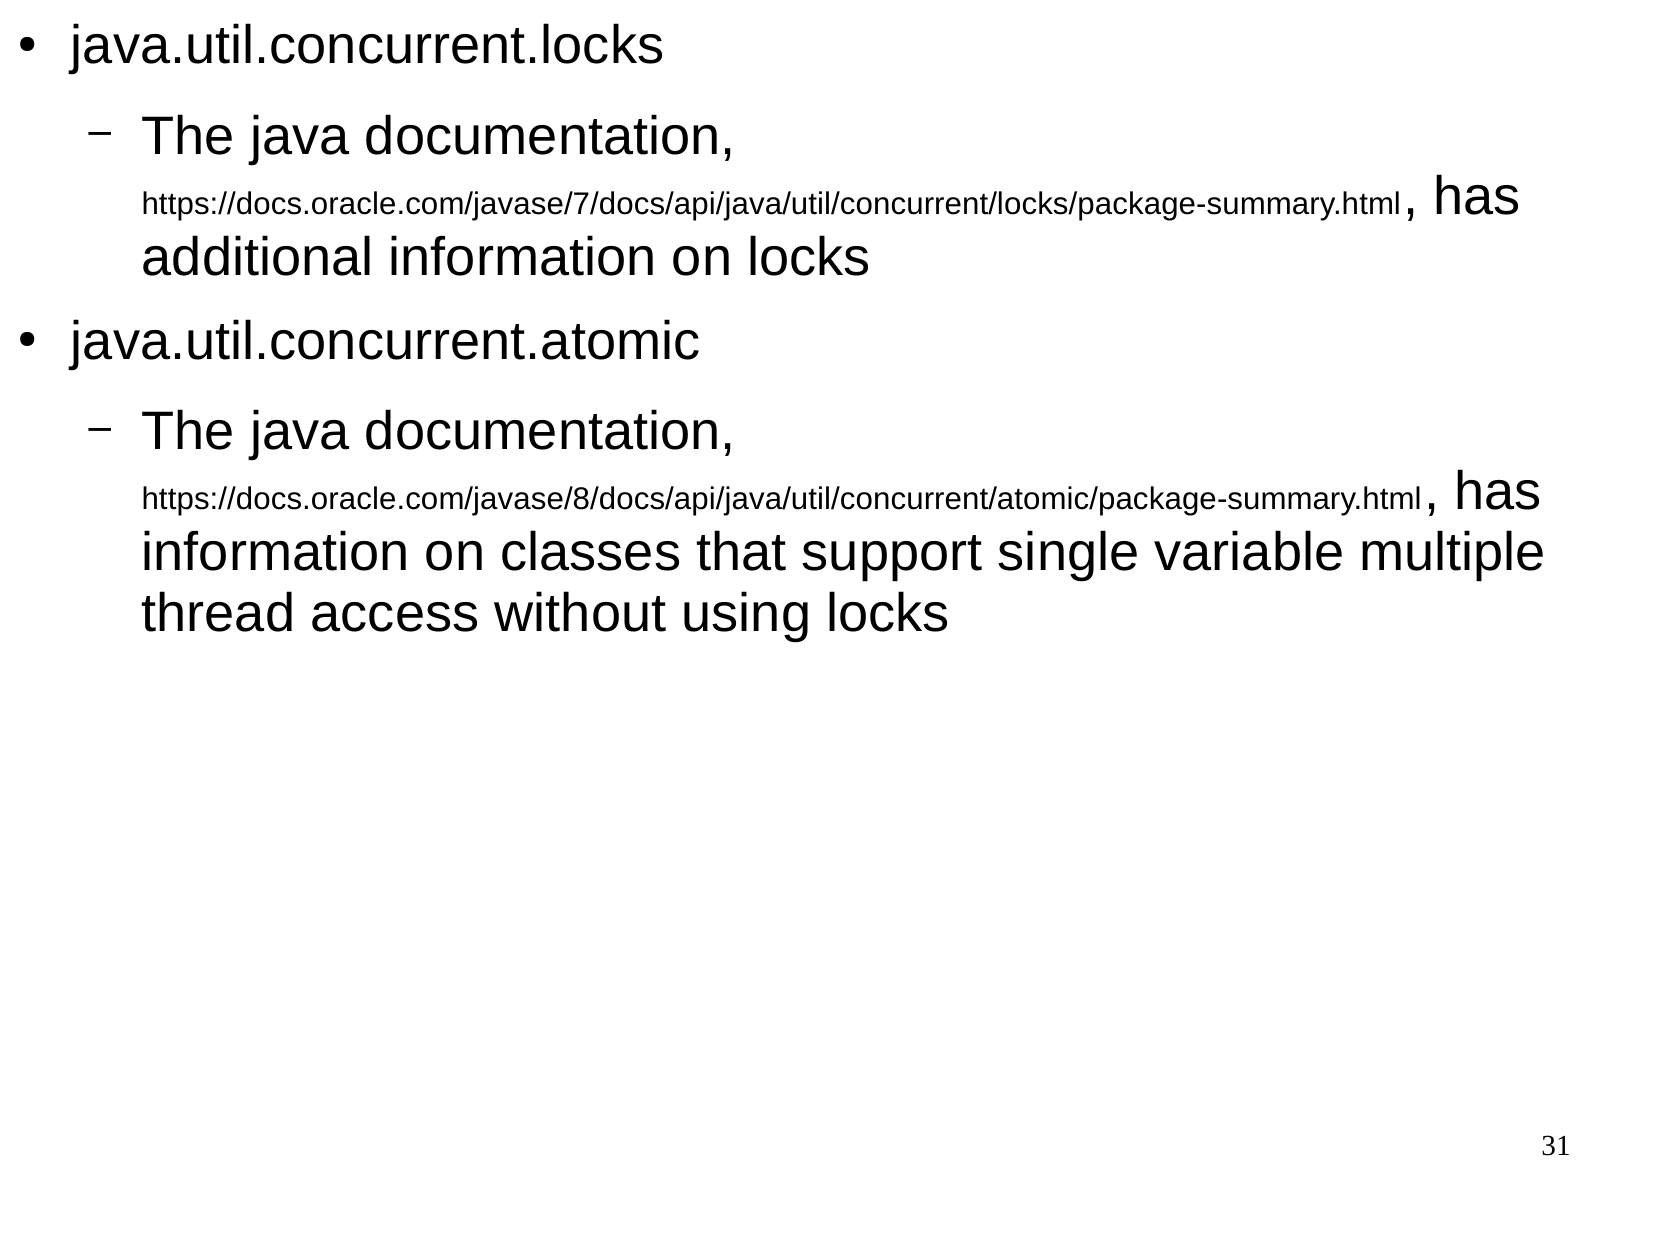

# java.util.concurrent.locks
The java documentation, https://docs.oracle.com/javase/7/docs/api/java/util/concurrent/locks/package-summary.html, has additional information on locks
java.util.concurrent.atomic
The java documentation, https://docs.oracle.com/javase/8/docs/api/java/util/concurrent/atomic/package-summary.html, has information on classes that support single variable multiple thread access without using locks
31